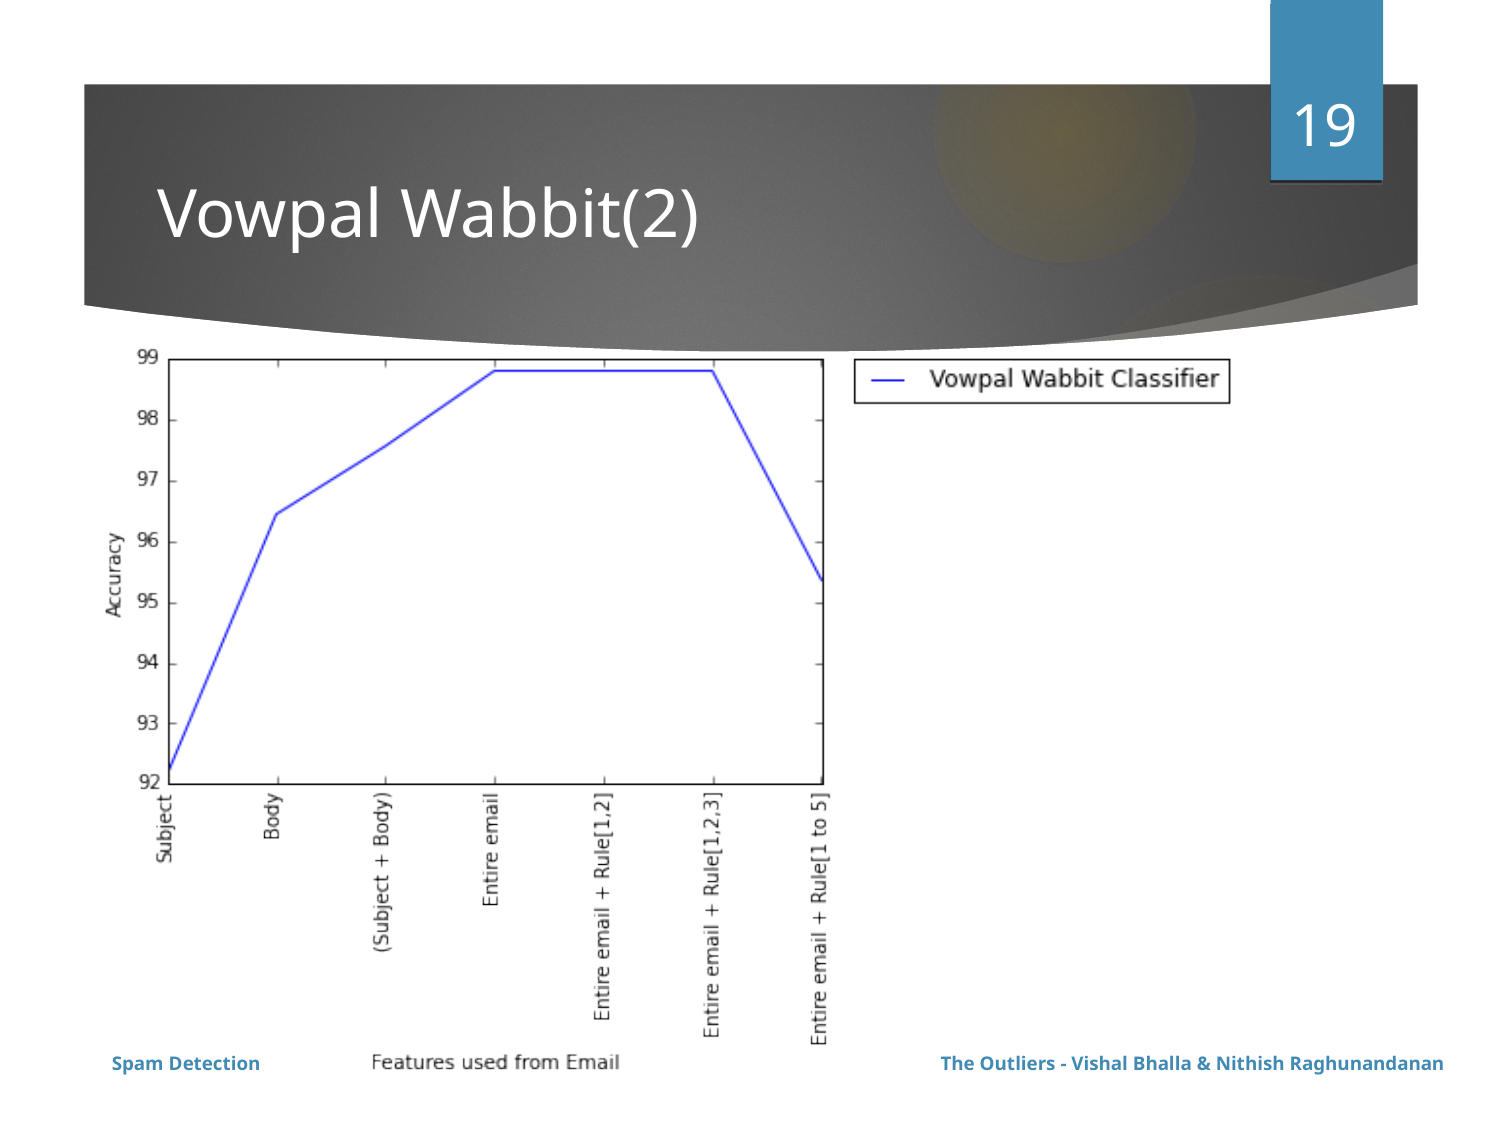

# Vowpal Wabbit(2)
The Outliers - Vishal Bhalla & Nithish Raghunandanan
Spam Detection